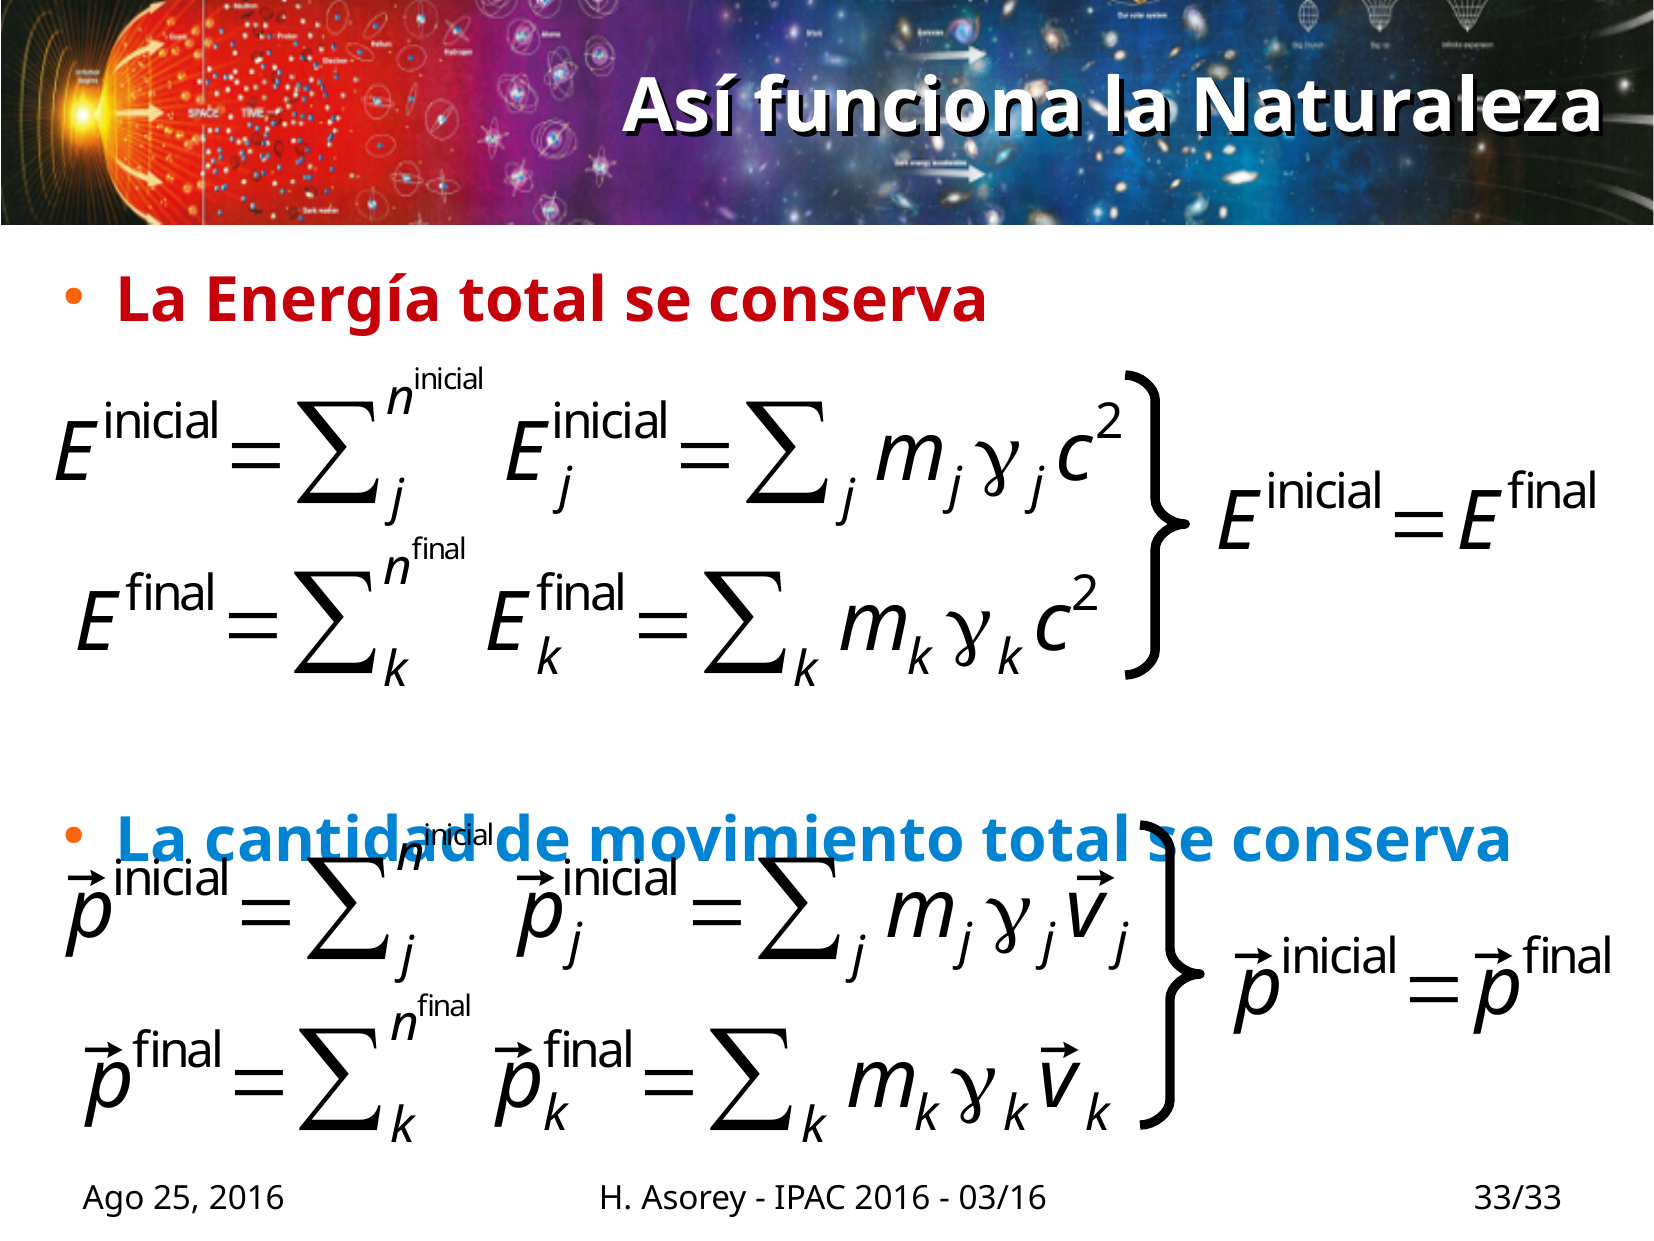

# Así funciona la Naturaleza
La Energía total se conserva
La cantidad de movimiento total se conserva
Ago 25, 2016
H. Asorey - IPAC 2016 - 03/16
33